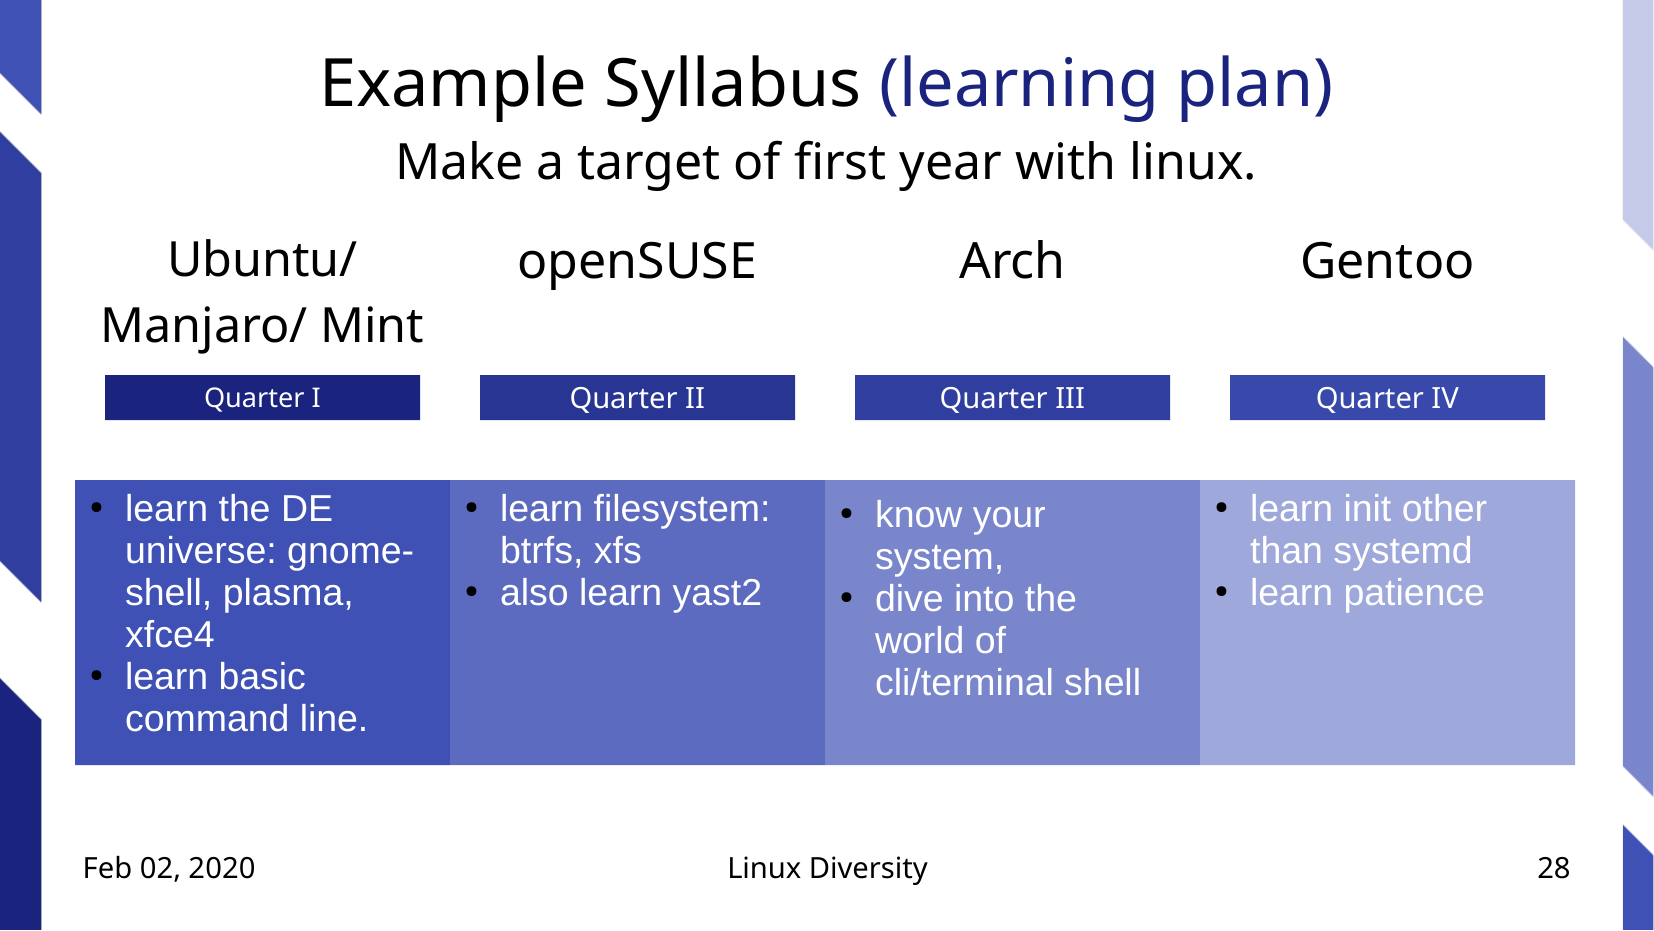

# Example Syllabus (learning plan) Make a target of first year with linux.
Ubuntu/ Manjaro/ Mint
openSUSE
Arch
Gentoo
Quarter I
Quarter II
Quarter III
Quarter IV
learn the DE universe: gnome-shell, plasma, xfce4
learn basic command line.
learn filesystem: btrfs, xfs
also learn yast2
learn init other than systemd
learn patience
know your system,
dive into the world of cli/terminal shell
Feb 02, 2020
Linux Diversity
28